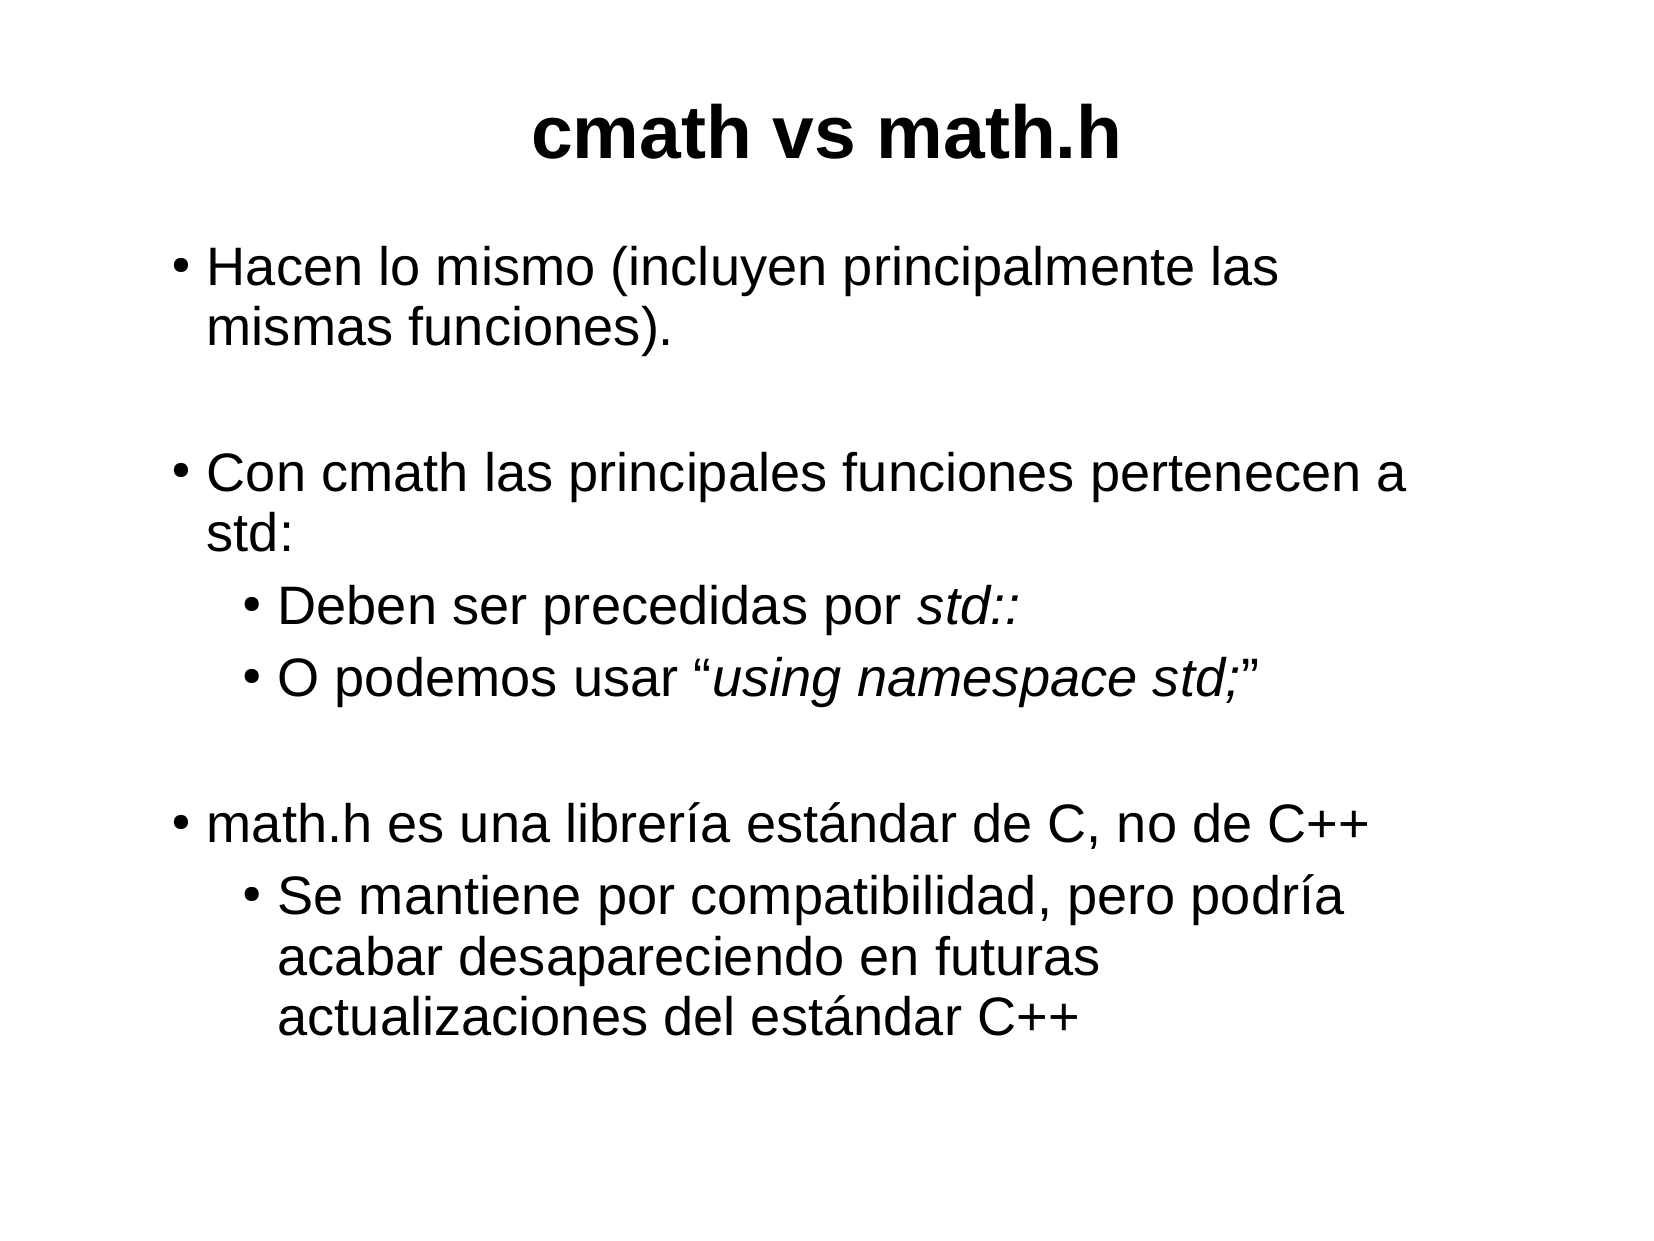

# cmath vs math.h
Hacen lo mismo (incluyen principalmente las mismas funciones).
Con cmath las principales funciones pertenecen a std:
Deben ser precedidas por std::
O podemos usar “using namespace std;”
math.h es una librería estándar de C, no de C++
Se mantiene por compatibilidad, pero podría acabar desapareciendo en futuras actualizaciones del estándar C++